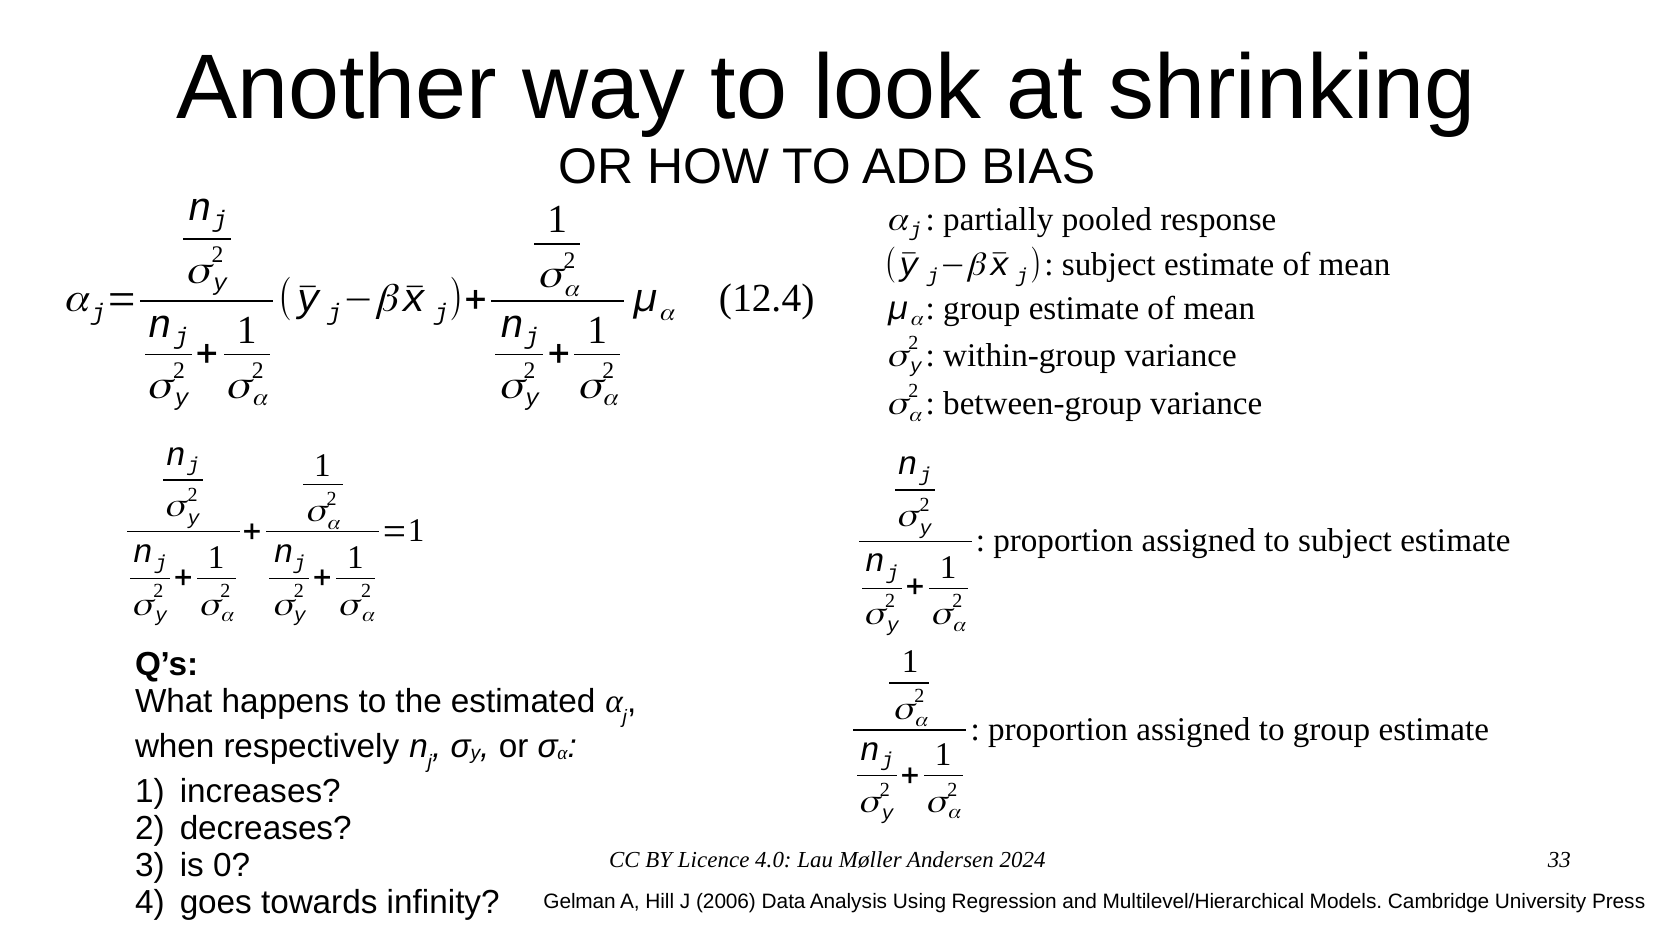

# Another way to look at shrinking OR HOW TO ADD BIAS
Q’s:
What happens to the estimated αj, when respectively nj, σy, or σα:
 increases?
 decreases?
 is 0?
 goes towards infinity?
CC BY Licence 4.0: Lau Møller Andersen 2024
33
Gelman A, Hill J (2006) Data Analysis Using Regression and Multilevel/Hierarchical Models. Cambridge University Press